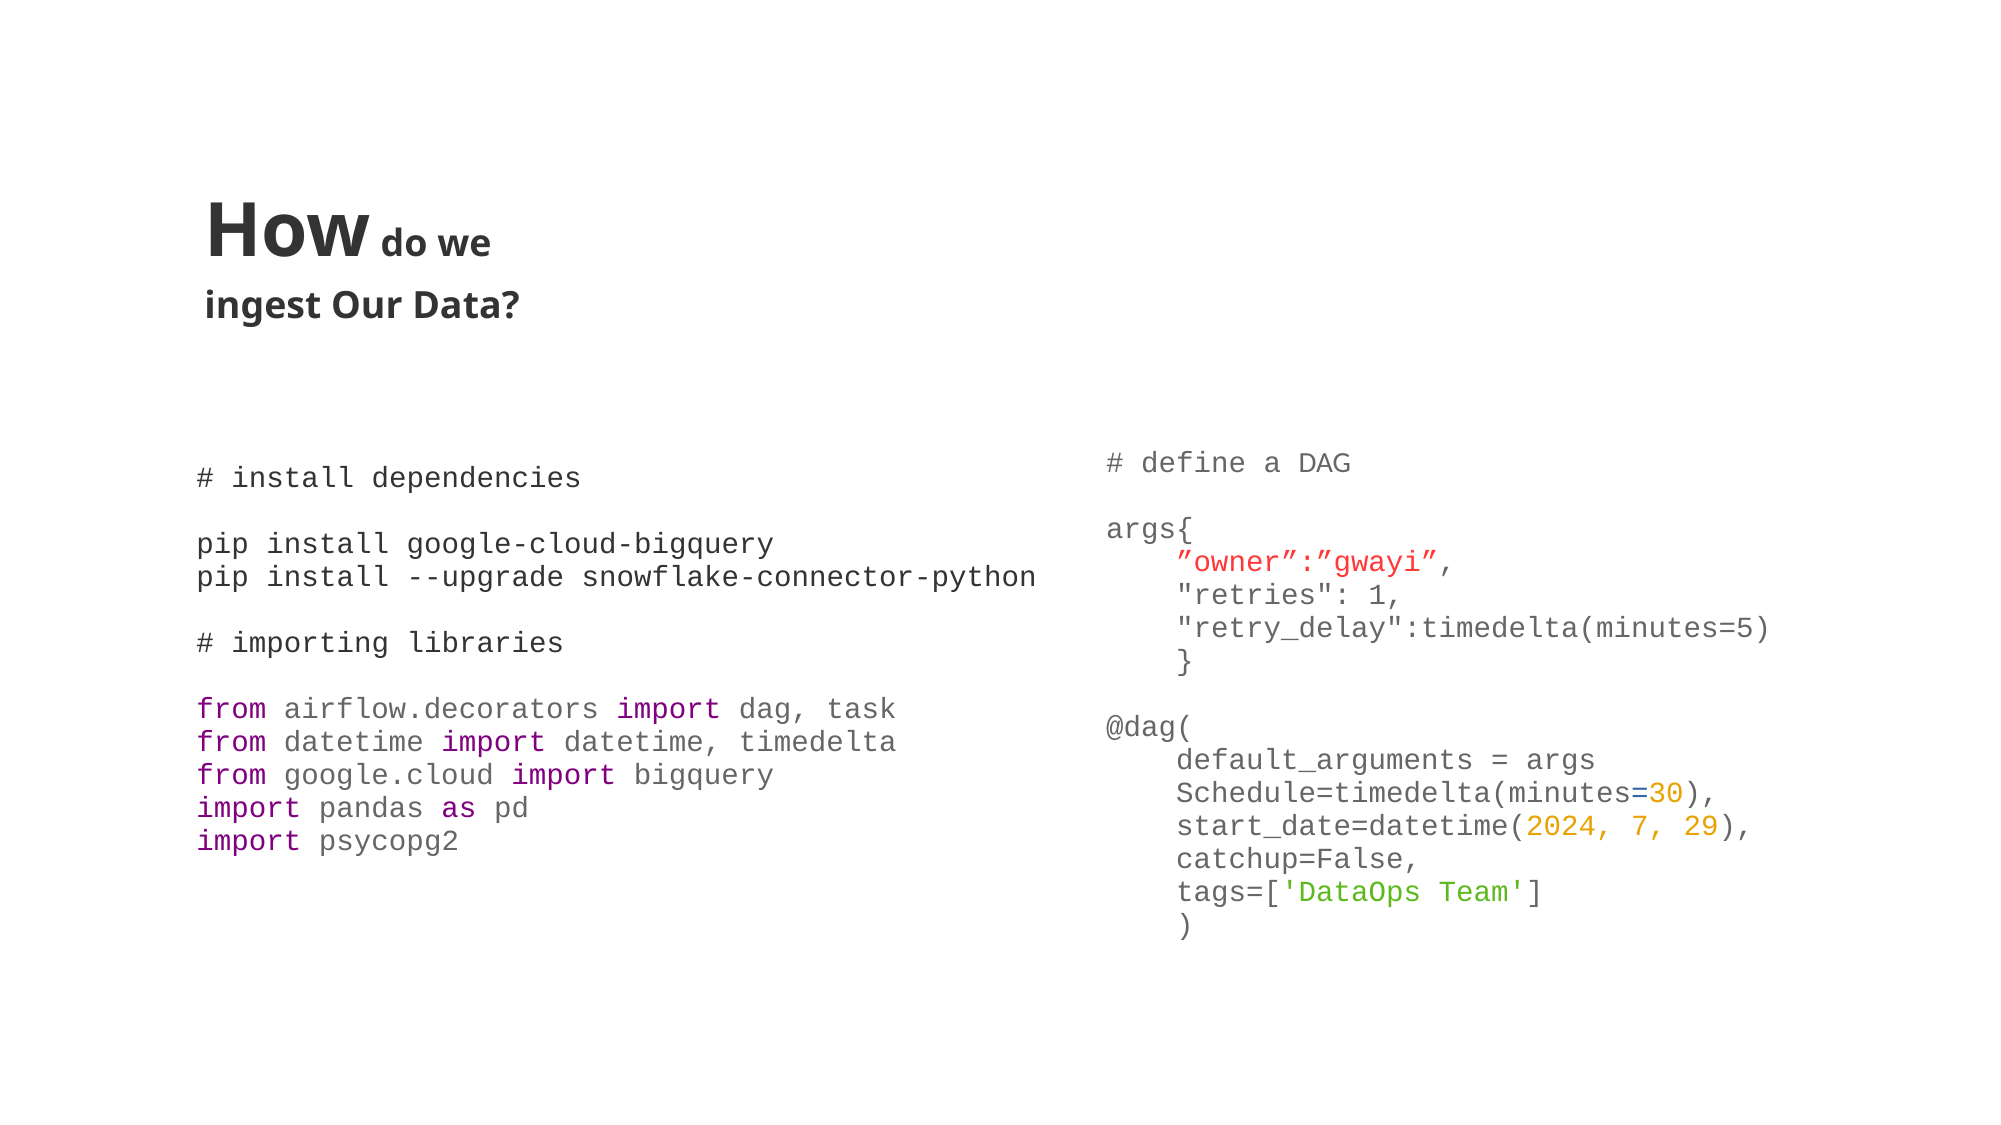

# How do we ingest Our Data?
# define a DAG
args{
 ”owner”:”gwayi”,
 "retries": 1,
 "retry_delay":timedelta(minutes=5)
 }
@dag(
 default_arguments = args
 Schedule=timedelta(minutes=30),
 start_date=datetime(2024, 7, 29),
 catchup=False,
 tags=['DataOps Team']
 )
# install dependencies
pip install google-cloud-bigquery
pip install --upgrade snowflake-connector-python
# importing libraries
from airflow.decorators import dag, task
from datetime import datetime, timedelta
from google.cloud import bigquery
import pandas as pd
import psycopg2